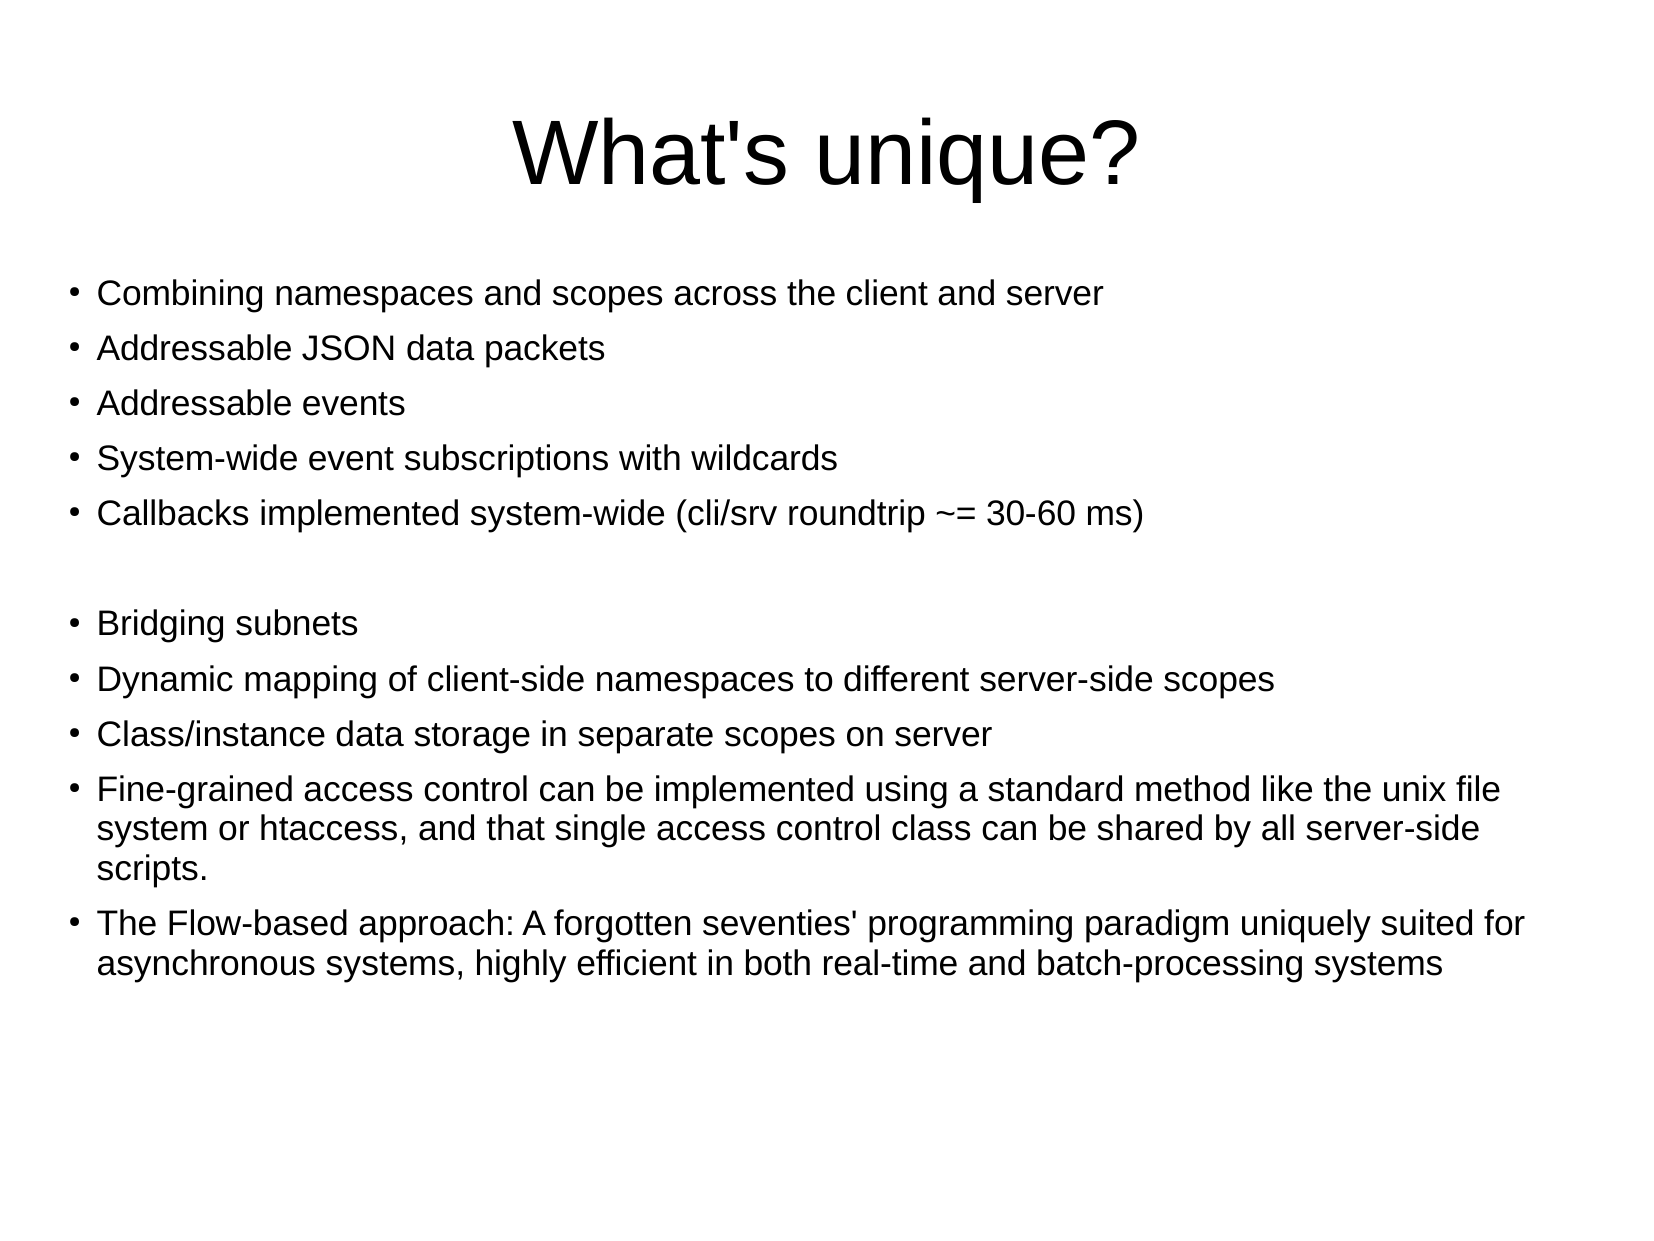

# What's unique?
Combining namespaces and scopes across the client and server
Addressable JSON data packets
Addressable events
System-wide event subscriptions with wildcards
Callbacks implemented system-wide (cli/srv roundtrip ~= 30-60 ms)
Bridging subnets
Dynamic mapping of client-side namespaces to different server-side scopes
Class/instance data storage in separate scopes on server
Fine-grained access control can be implemented using a standard method like the unix file system or htaccess, and that single access control class can be shared by all server-side scripts.
The Flow-based approach: A forgotten seventies' programming paradigm uniquely suited for asynchronous systems, highly efficient in both real-time and batch-processing systems